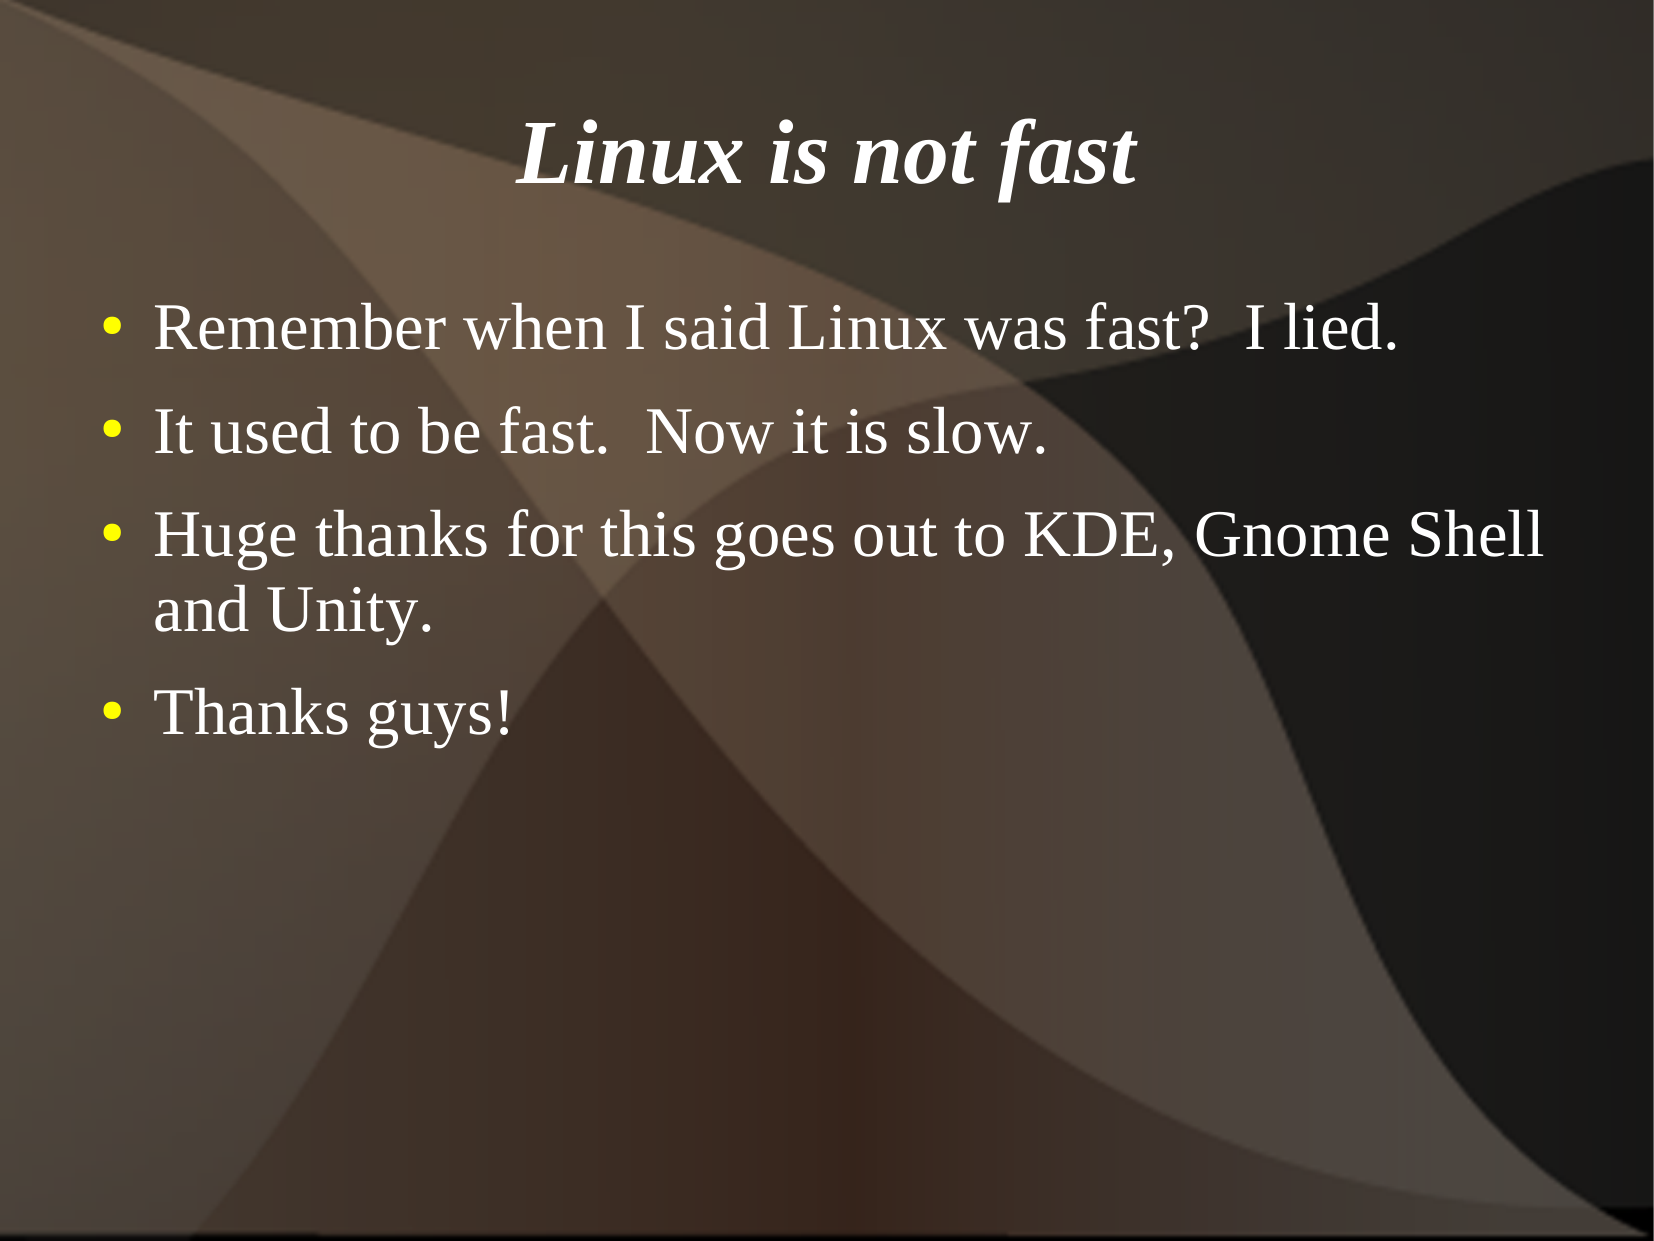

# Linux is not fast
Remember when I said Linux was fast? I lied.
It used to be fast. Now it is slow.
Huge thanks for this goes out to KDE, Gnome Shell and Unity.
Thanks guys!